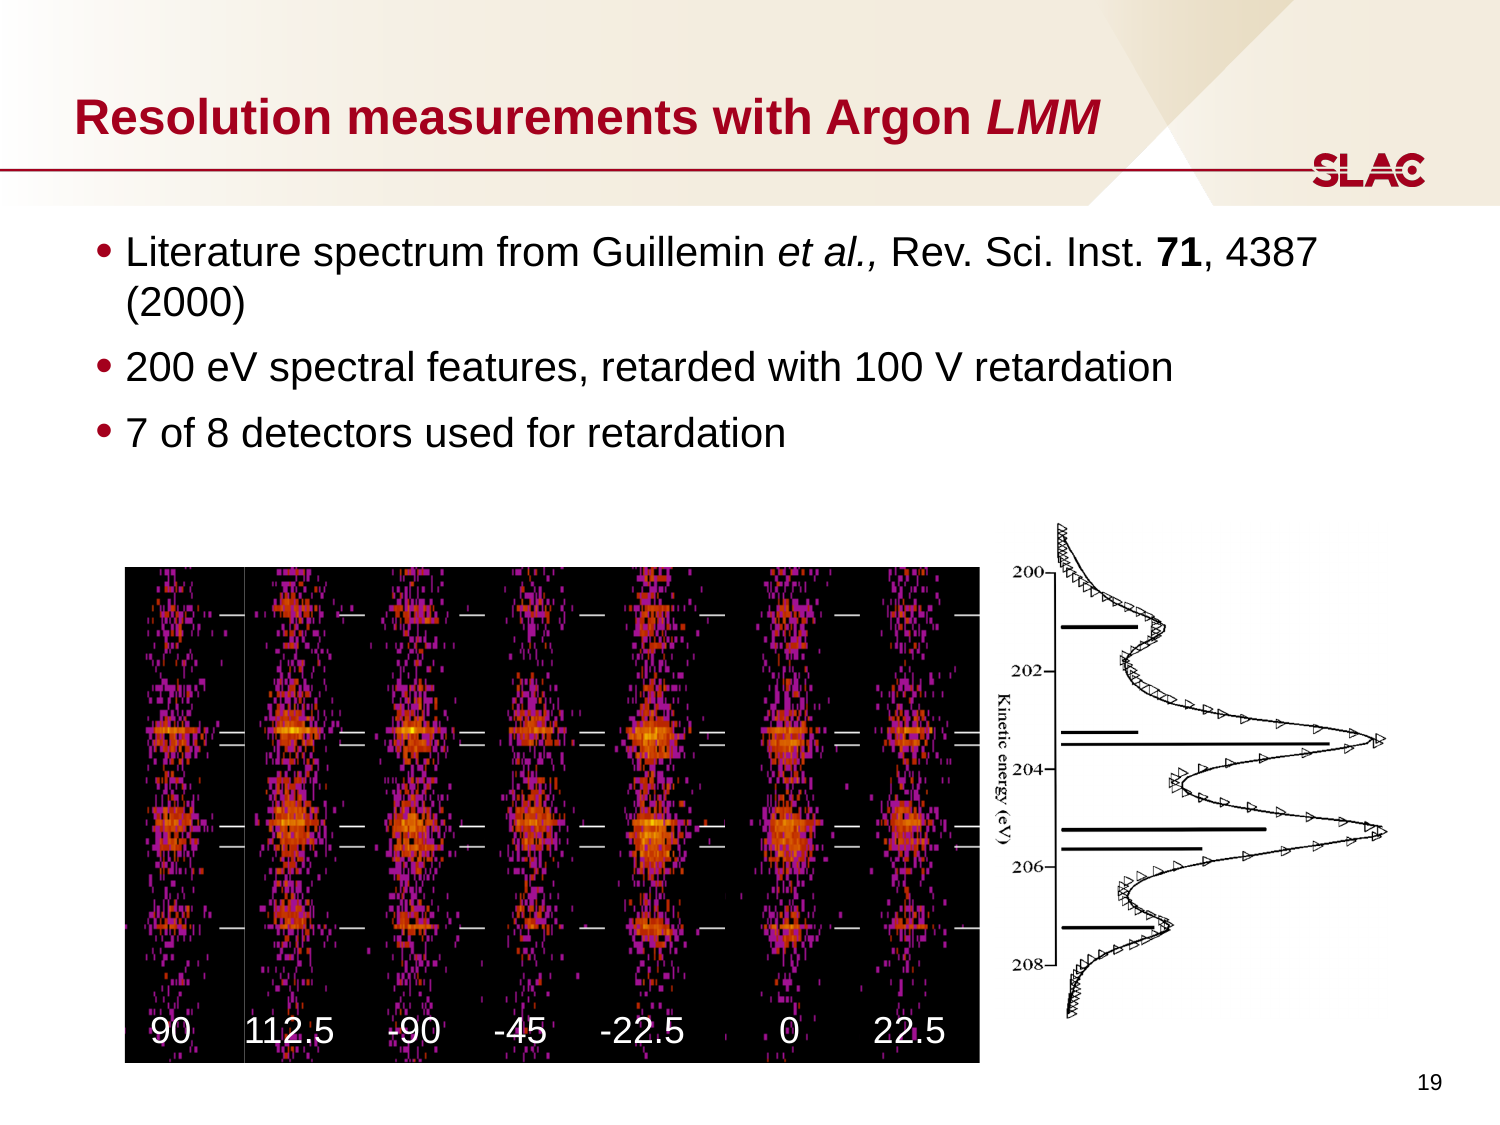

# Resolution measurements with Argon LMM
Literature spectrum from Guillemin et al., Rev. Sci. Inst. 71, 4387 (2000)
200 eV spectral features, retarded with 100 V retardation
7 of 8 detectors used for retardation
 90 112.5 -90 -45 -22.5 0 22.5